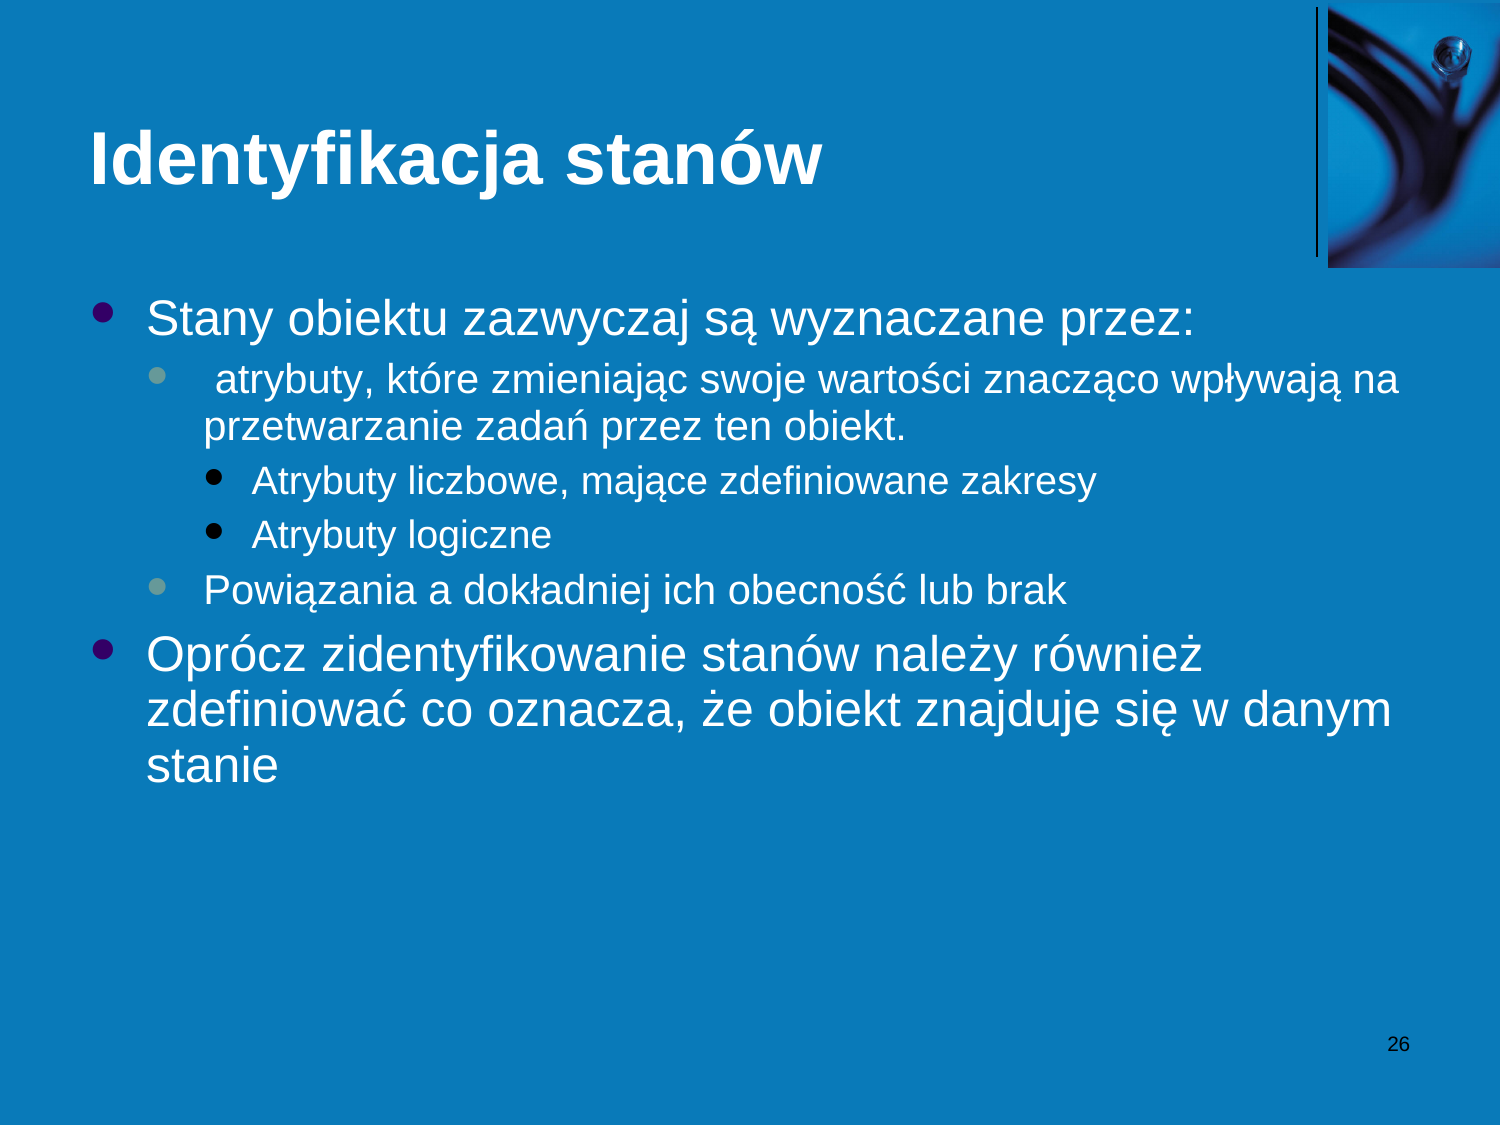

# Identyfikacja stanów
Stany obiektu zazwyczaj są wyznaczane przez:
 atrybuty, które zmieniając swoje wartości znacząco wpływają na przetwarzanie zadań przez ten obiekt.
Atrybuty liczbowe, mające zdefiniowane zakresy
Atrybuty logiczne
Powiązania a dokładniej ich obecność lub brak
Oprócz zidentyfikowanie stanów należy również zdefiniować co oznacza, że obiekt znajduje się w danym stanie
26